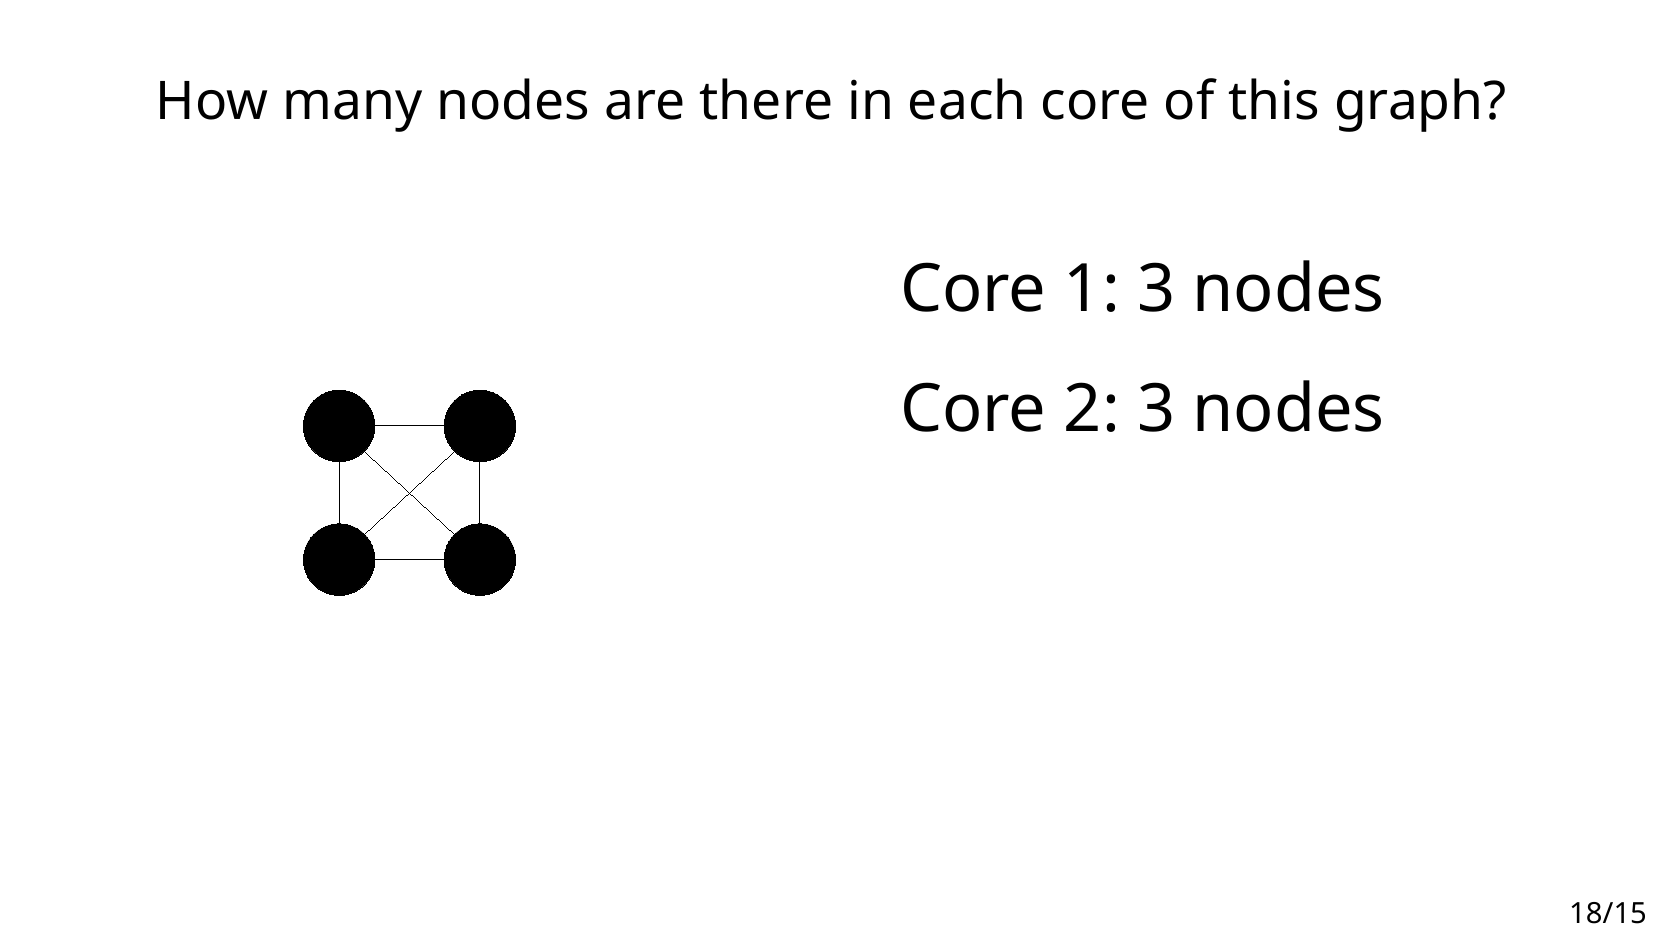

# How many nodes are there in each core of this graph?
Core 1: 3 nodes
Core 2: 3 nodes
18